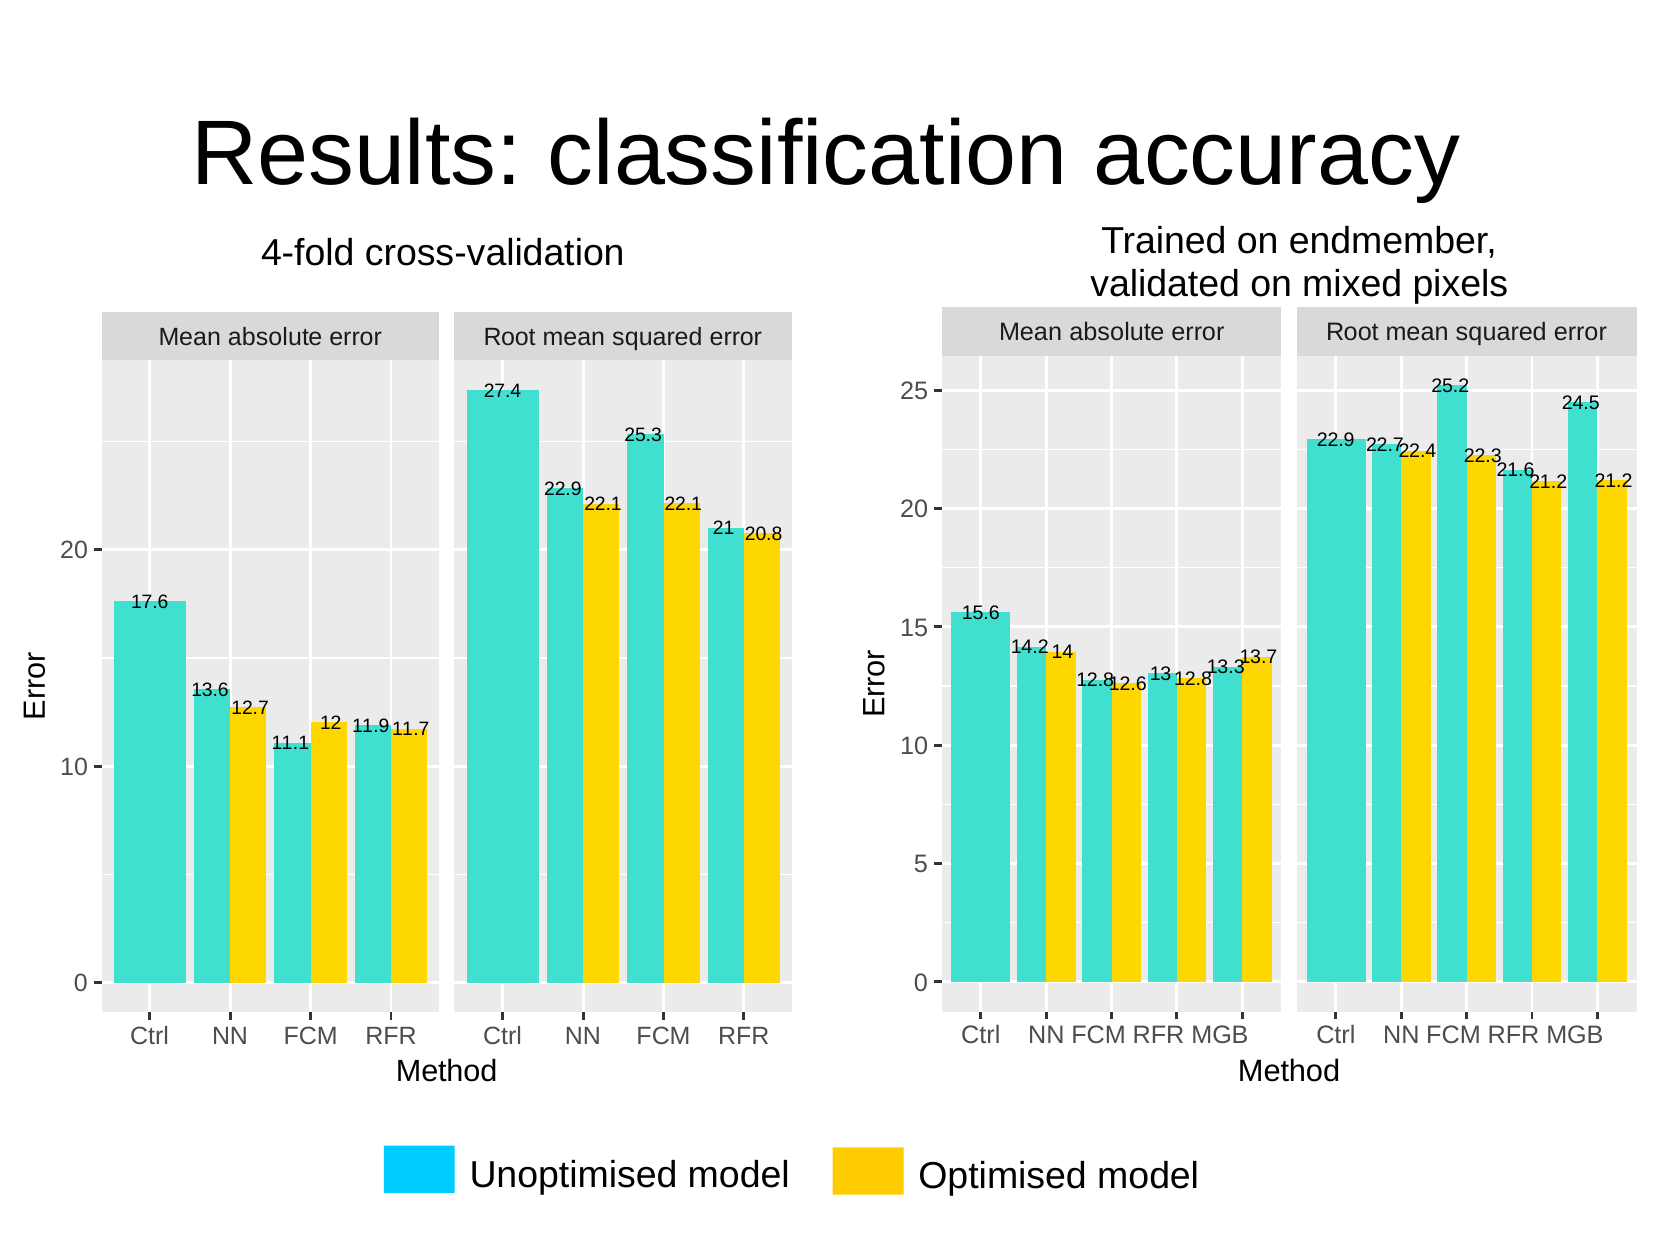

# Results: classification accuracy
Trained on endmember,
validated on mixed pixels
4-fold cross-validation
Unoptimised model
Optimised model